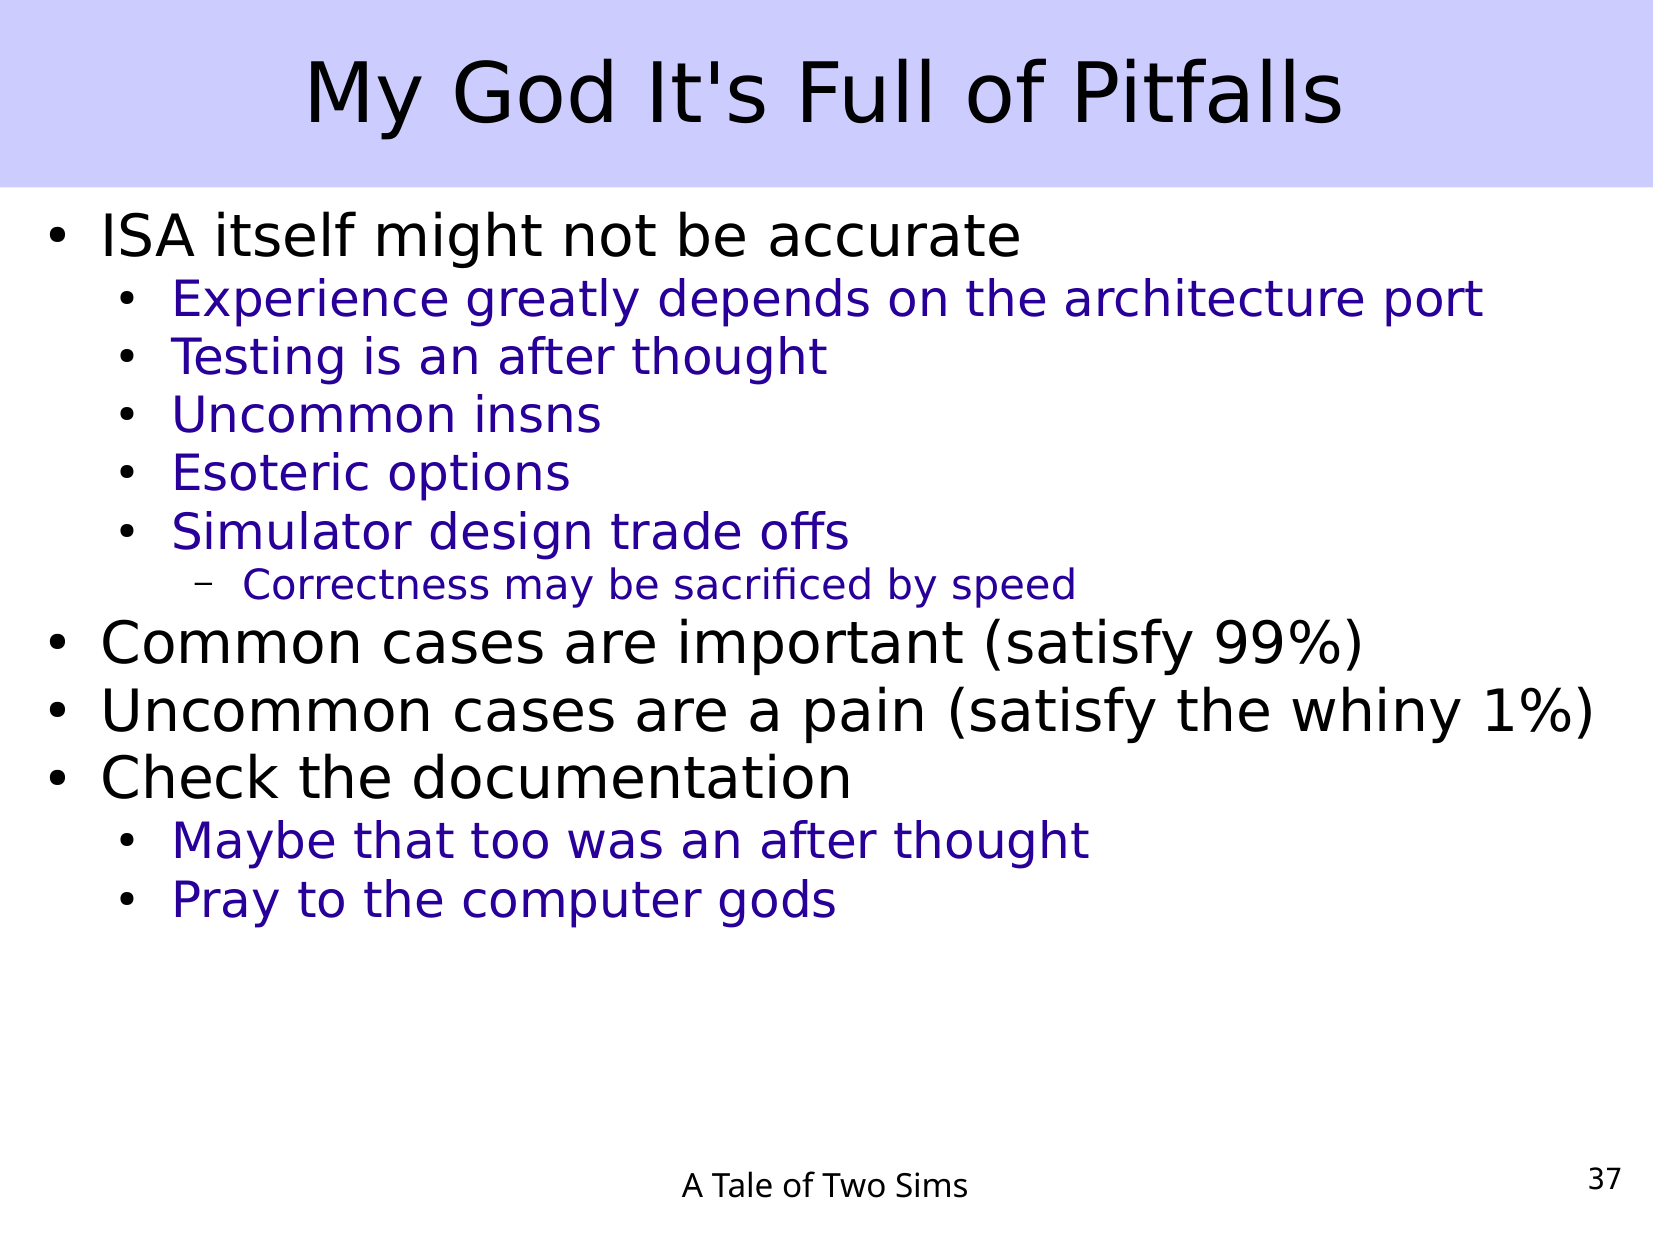

# My God It's Full of Pitfalls
ISA itself might not be accurate
Experience greatly depends on the architecture port
Testing is an after thought
Uncommon insns
Esoteric options
Simulator design trade offs
Correctness may be sacrificed by speed
Common cases are important (satisfy 99%)
Uncommon cases are a pain (satisfy the whiny 1%)
Check the documentation
Maybe that too was an after thought
Pray to the computer gods
37